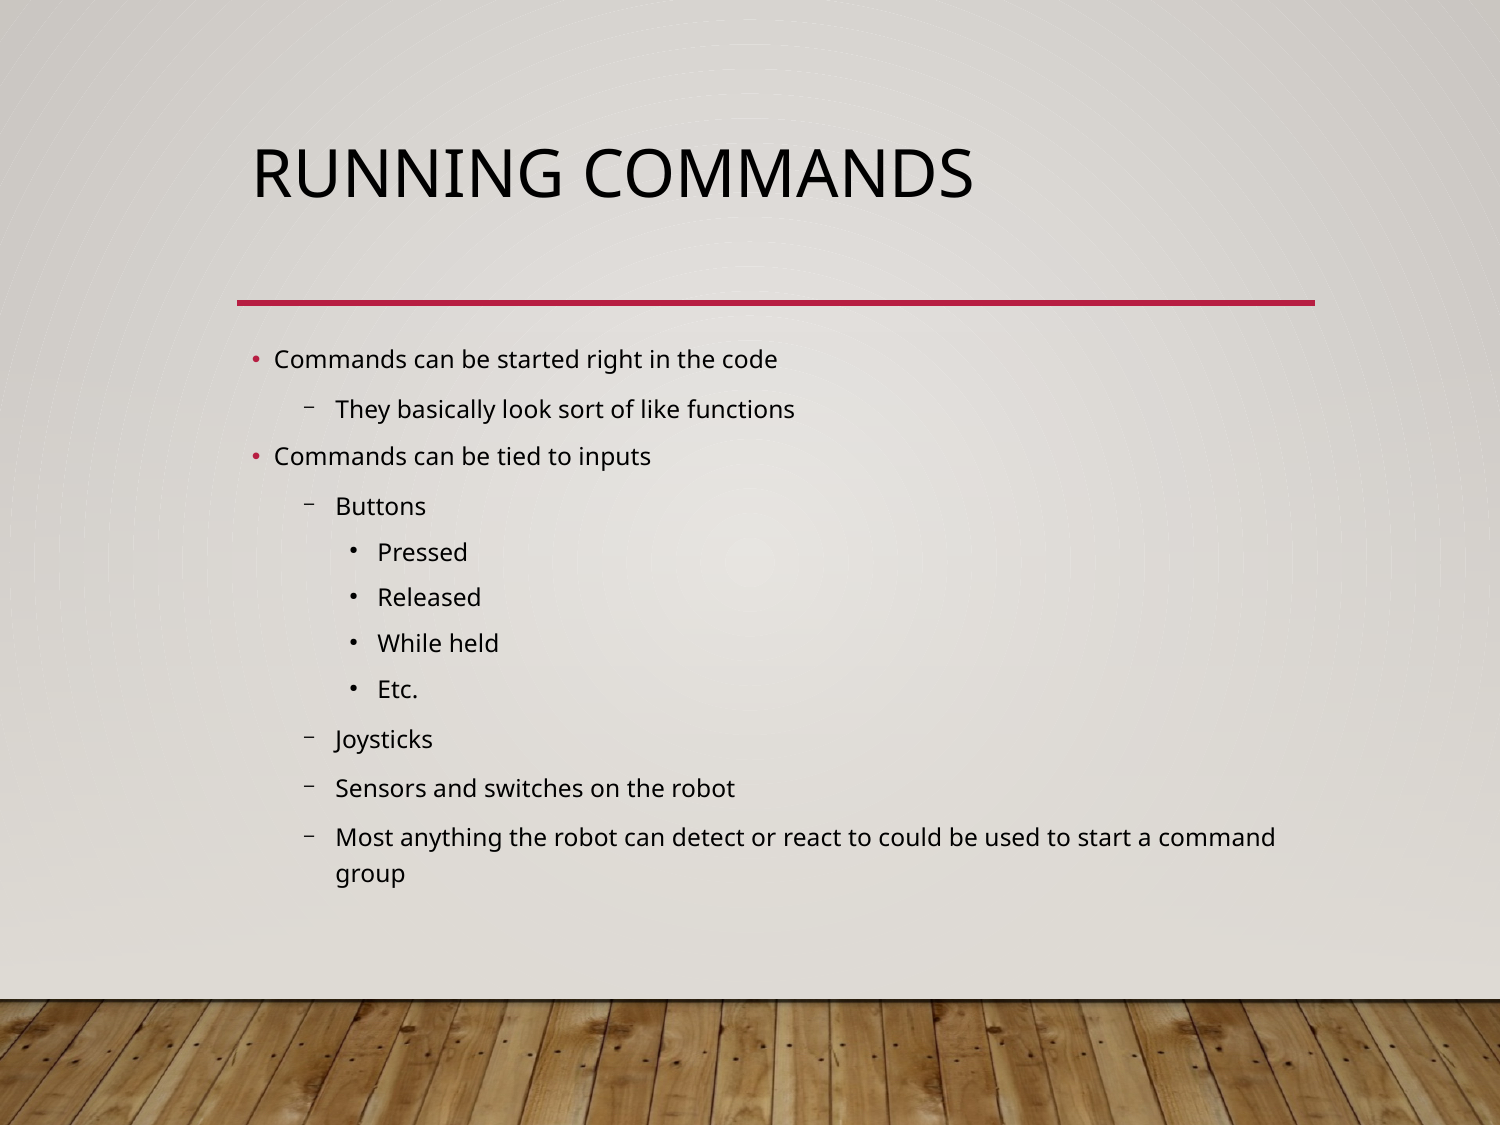

# Running Commands
Commands can be started right in the code
They basically look sort of like functions
Commands can be tied to inputs
Buttons
Pressed
Released
While held
Etc.
Joysticks
Sensors and switches on the robot
Most anything the robot can detect or react to could be used to start a command group